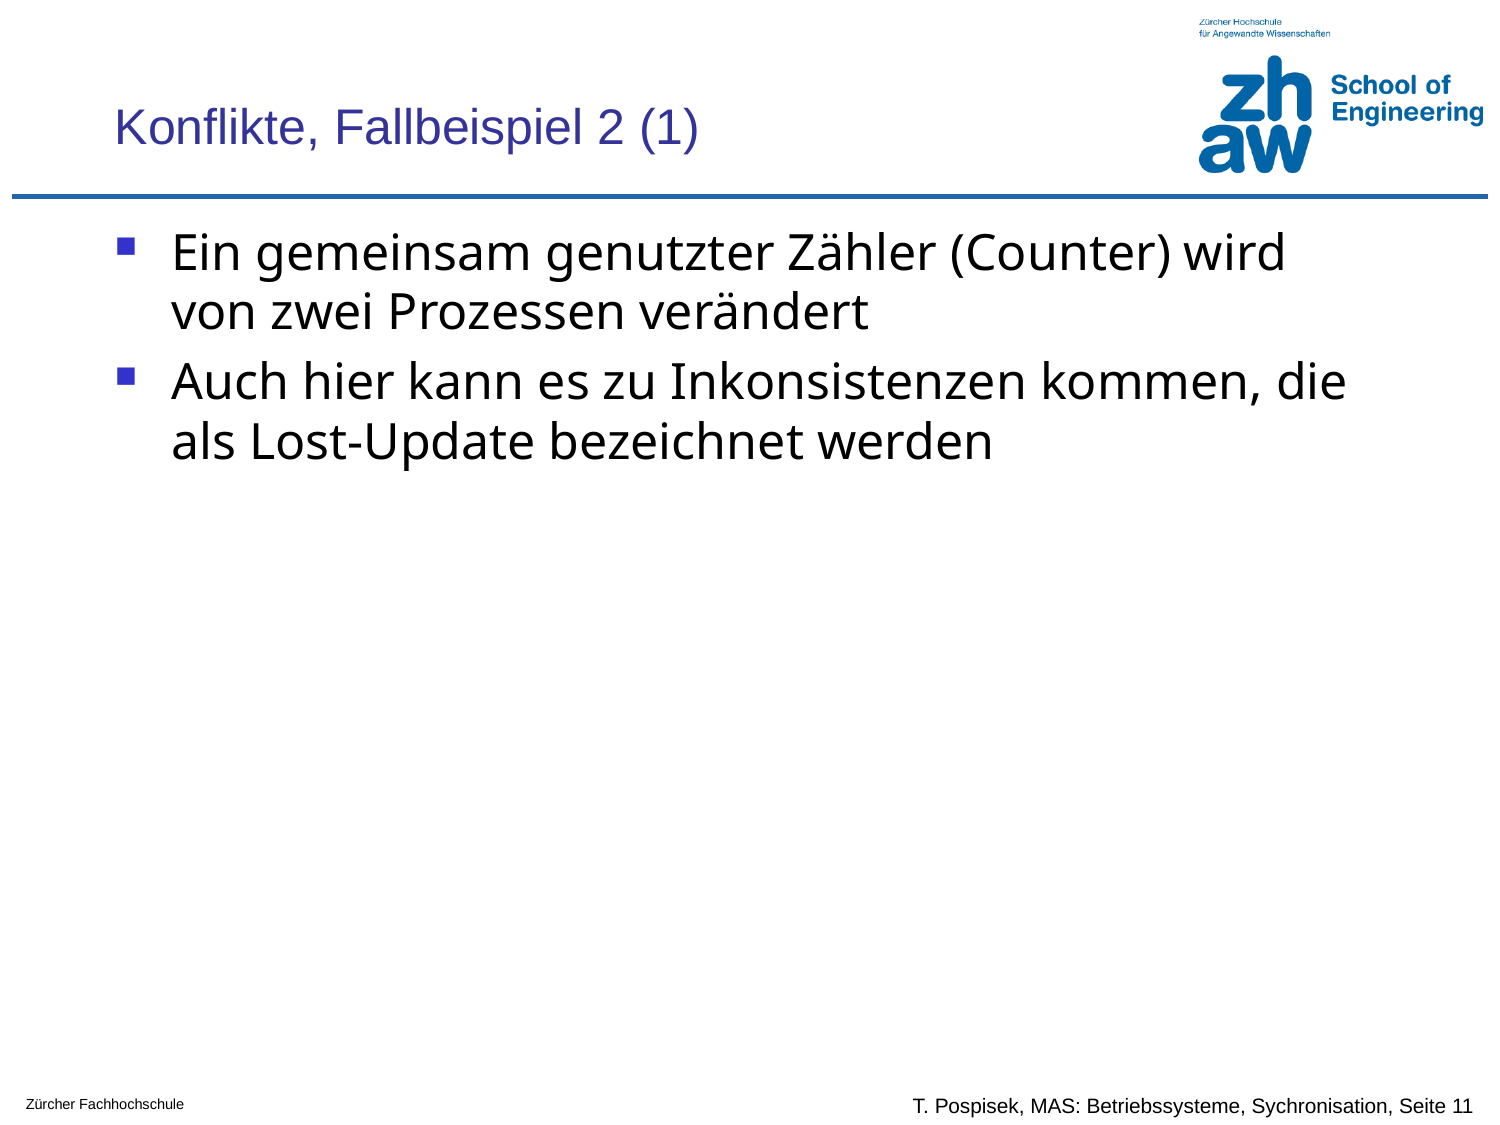

# Konflikte, Fallbeispiel 2 (1)
Ein gemeinsam genutzter Zähler (Counter) wird von zwei Prozessen verändert
Auch hier kann es zu Inkonsistenzen kommen, die als Lost-Update bezeichnet werden